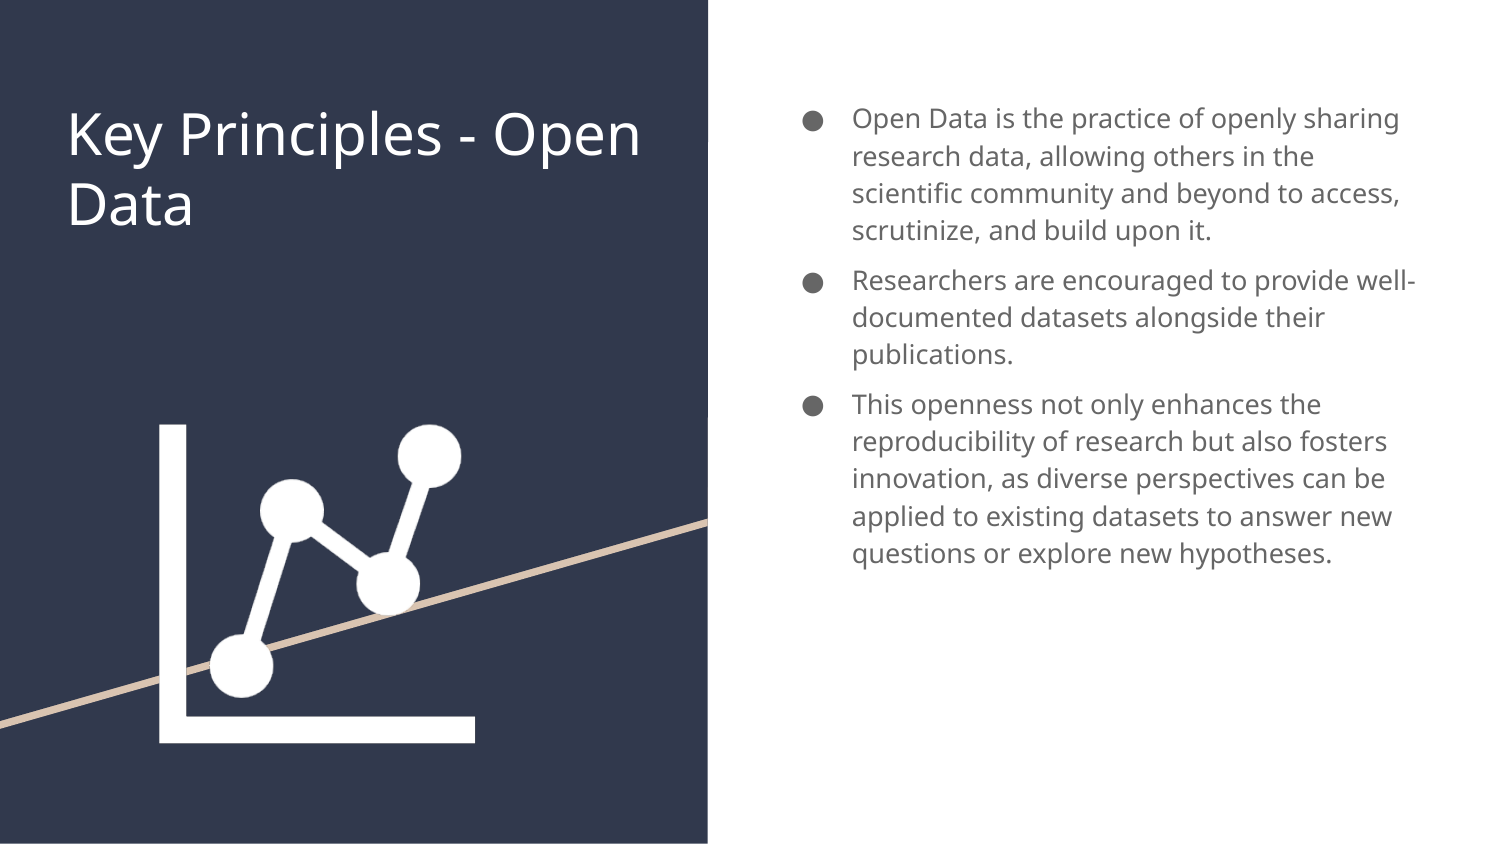

# Key Principles - Open Data
Open Data is the practice of openly sharing research data, allowing others in the scientific community and beyond to access, scrutinize, and build upon it.
Researchers are encouraged to provide well-documented datasets alongside their publications.
This openness not only enhances the reproducibility of research but also fosters innovation, as diverse perspectives can be applied to existing datasets to answer new questions or explore new hypotheses.